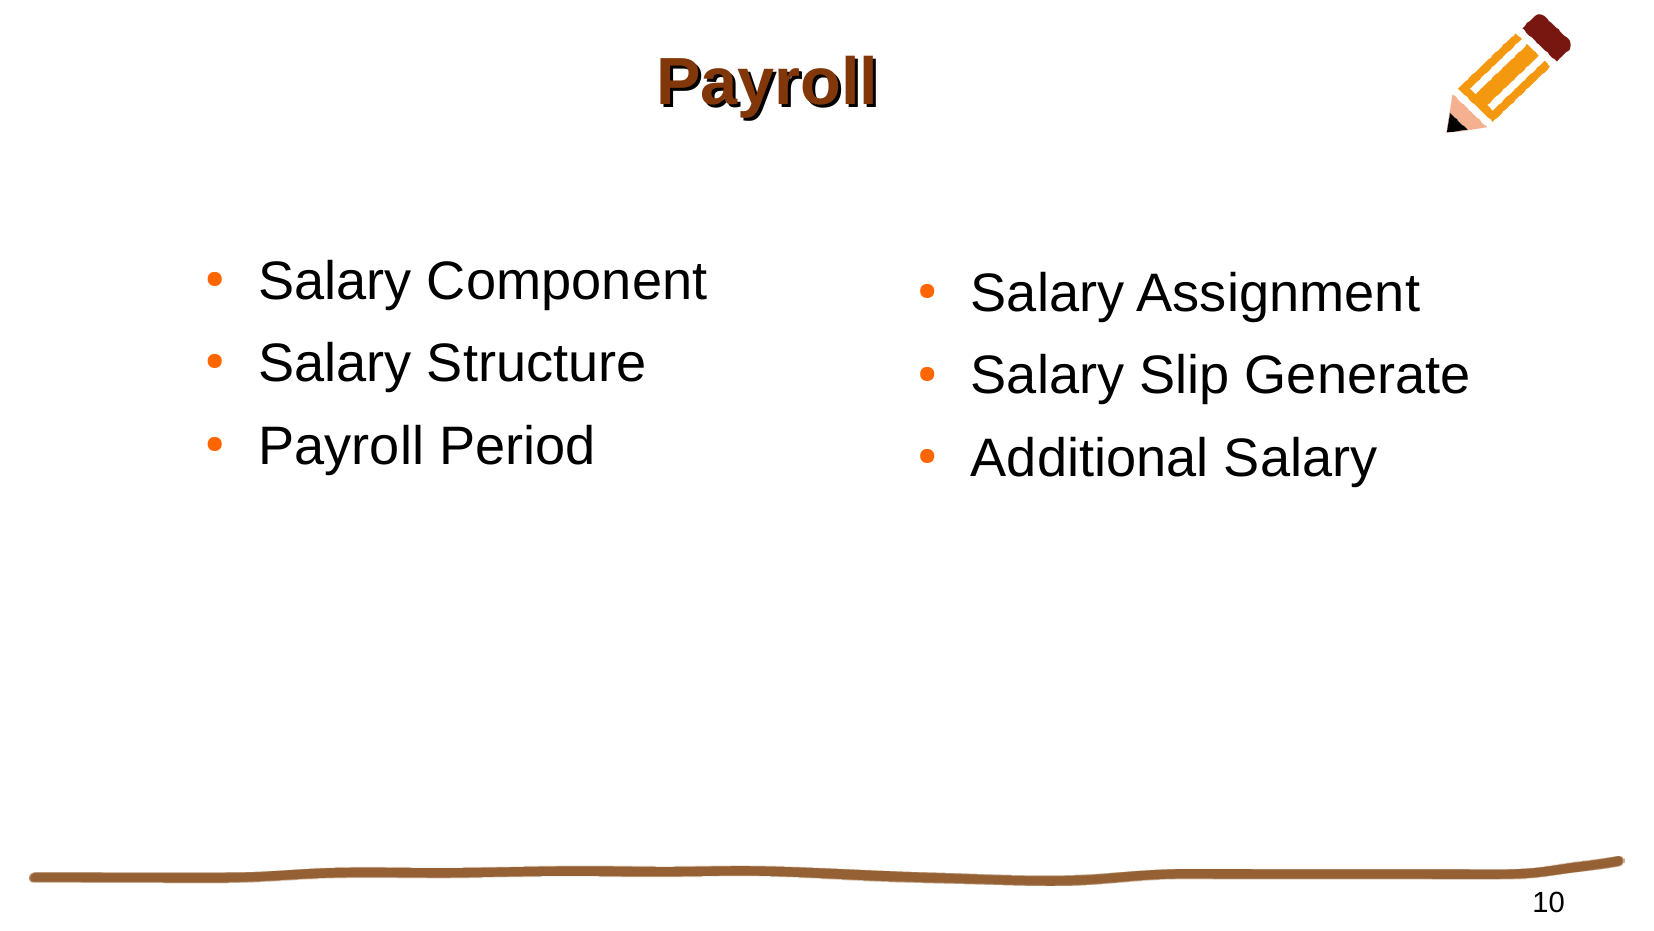

# Payroll
Salary Component
Salary Structure
Payroll Period
Salary Assignment
Salary Slip Generate
Additional Salary
10